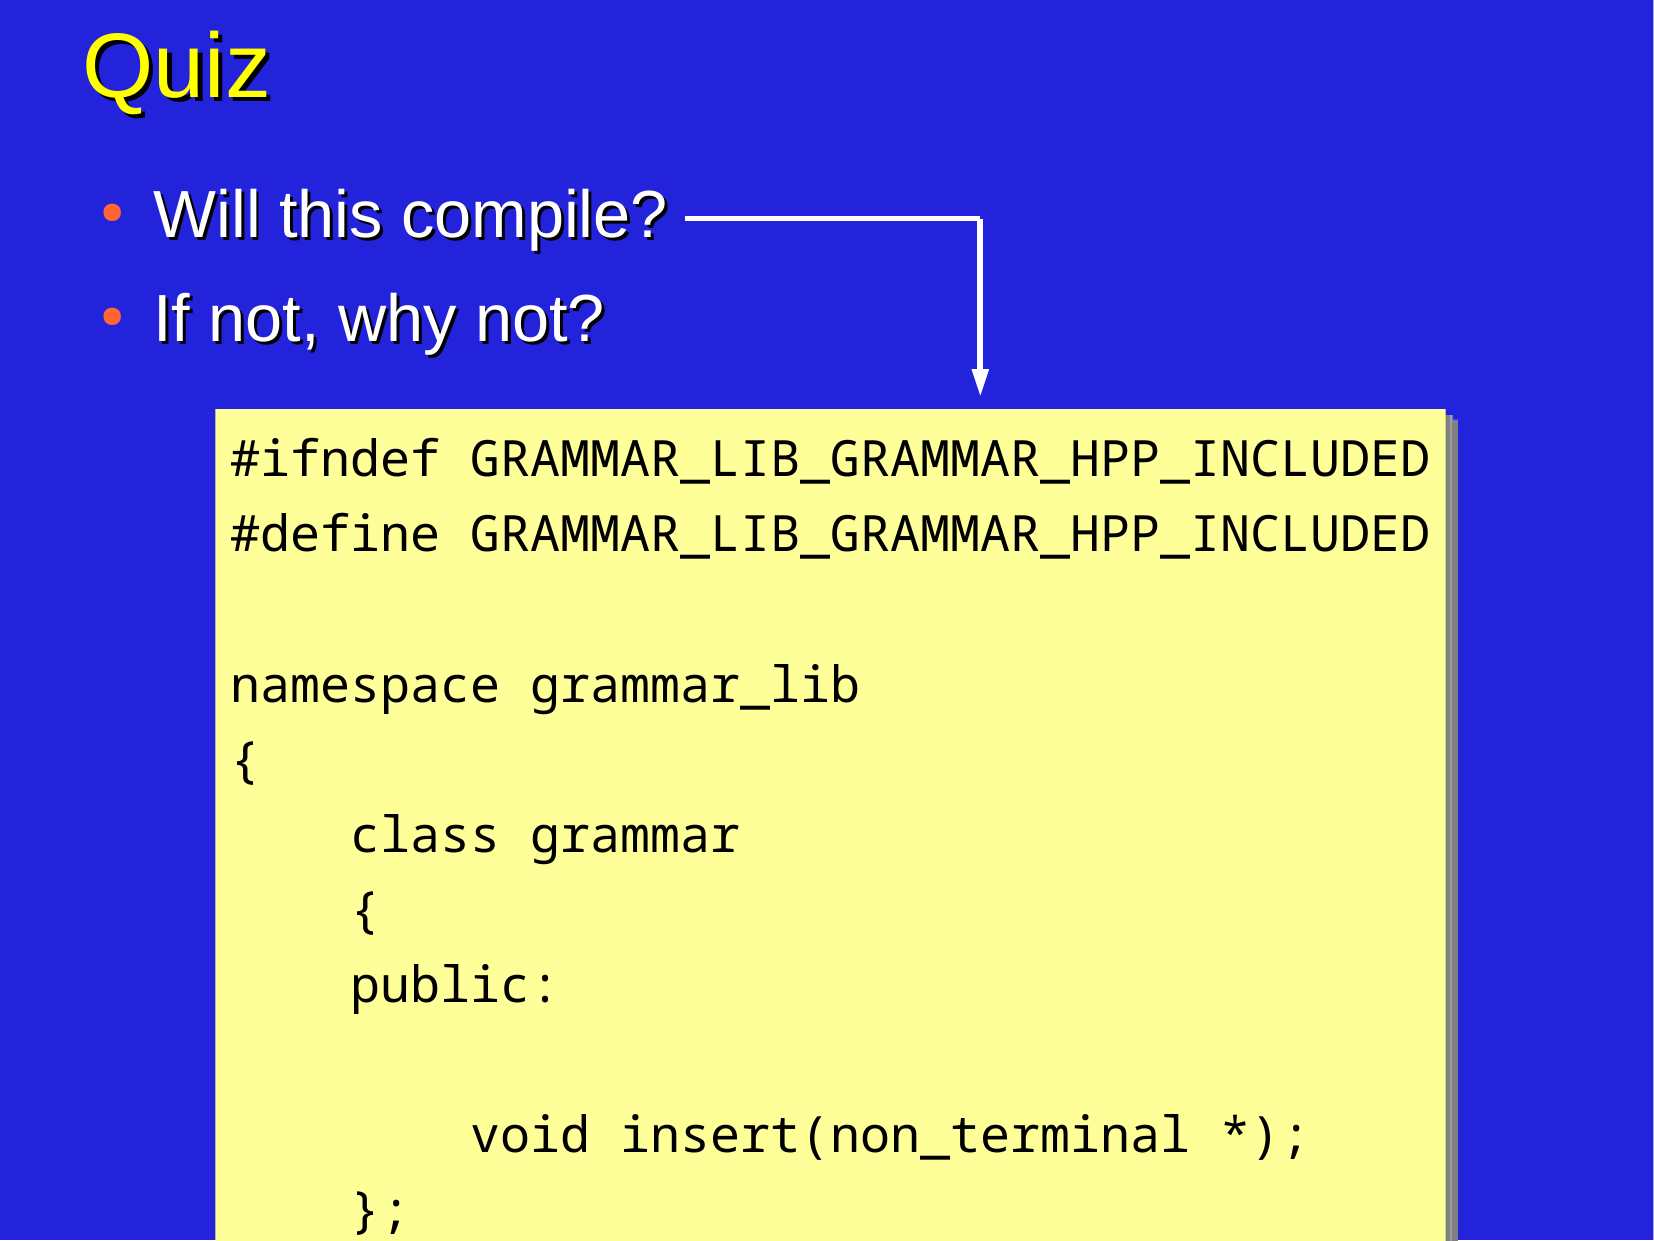

# Quiz
Will this compile?
If not, why not?
#ifndef GRAMMAR_LIB_GRAMMAR_HPP_INCLUDED
#define GRAMMAR_LIB_GRAMMAR_HPP_INCLUDED
namespace grammar_lib
{
 class grammar
 {
 public:
 void insert(non_terminal *);
 };
}
#endif